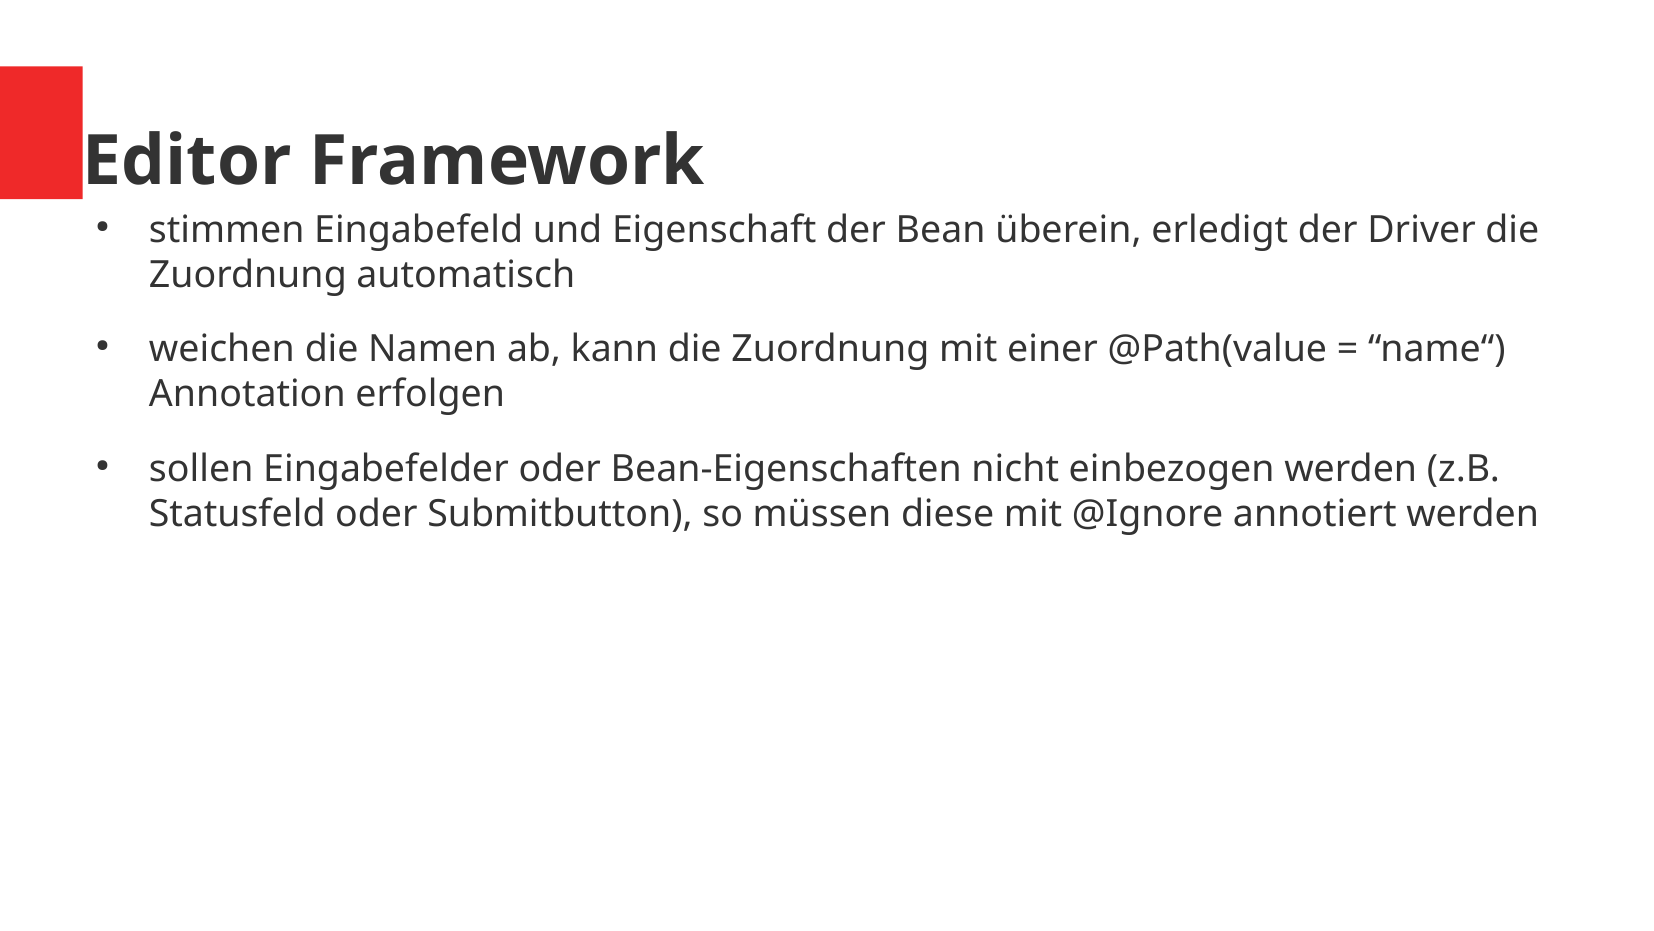

# Editor Framework
stimmen Eingabefeld und Eigenschaft der Bean überein, erledigt der Driver die Zuordnung automatisch
weichen die Namen ab, kann die Zuordnung mit einer @Path(value = “name“) Annotation erfolgen
sollen Eingabefelder oder Bean-Eigenschaften nicht einbezogen werden (z.B. Statusfeld oder Submitbutton), so müssen diese mit @Ignore annotiert werden